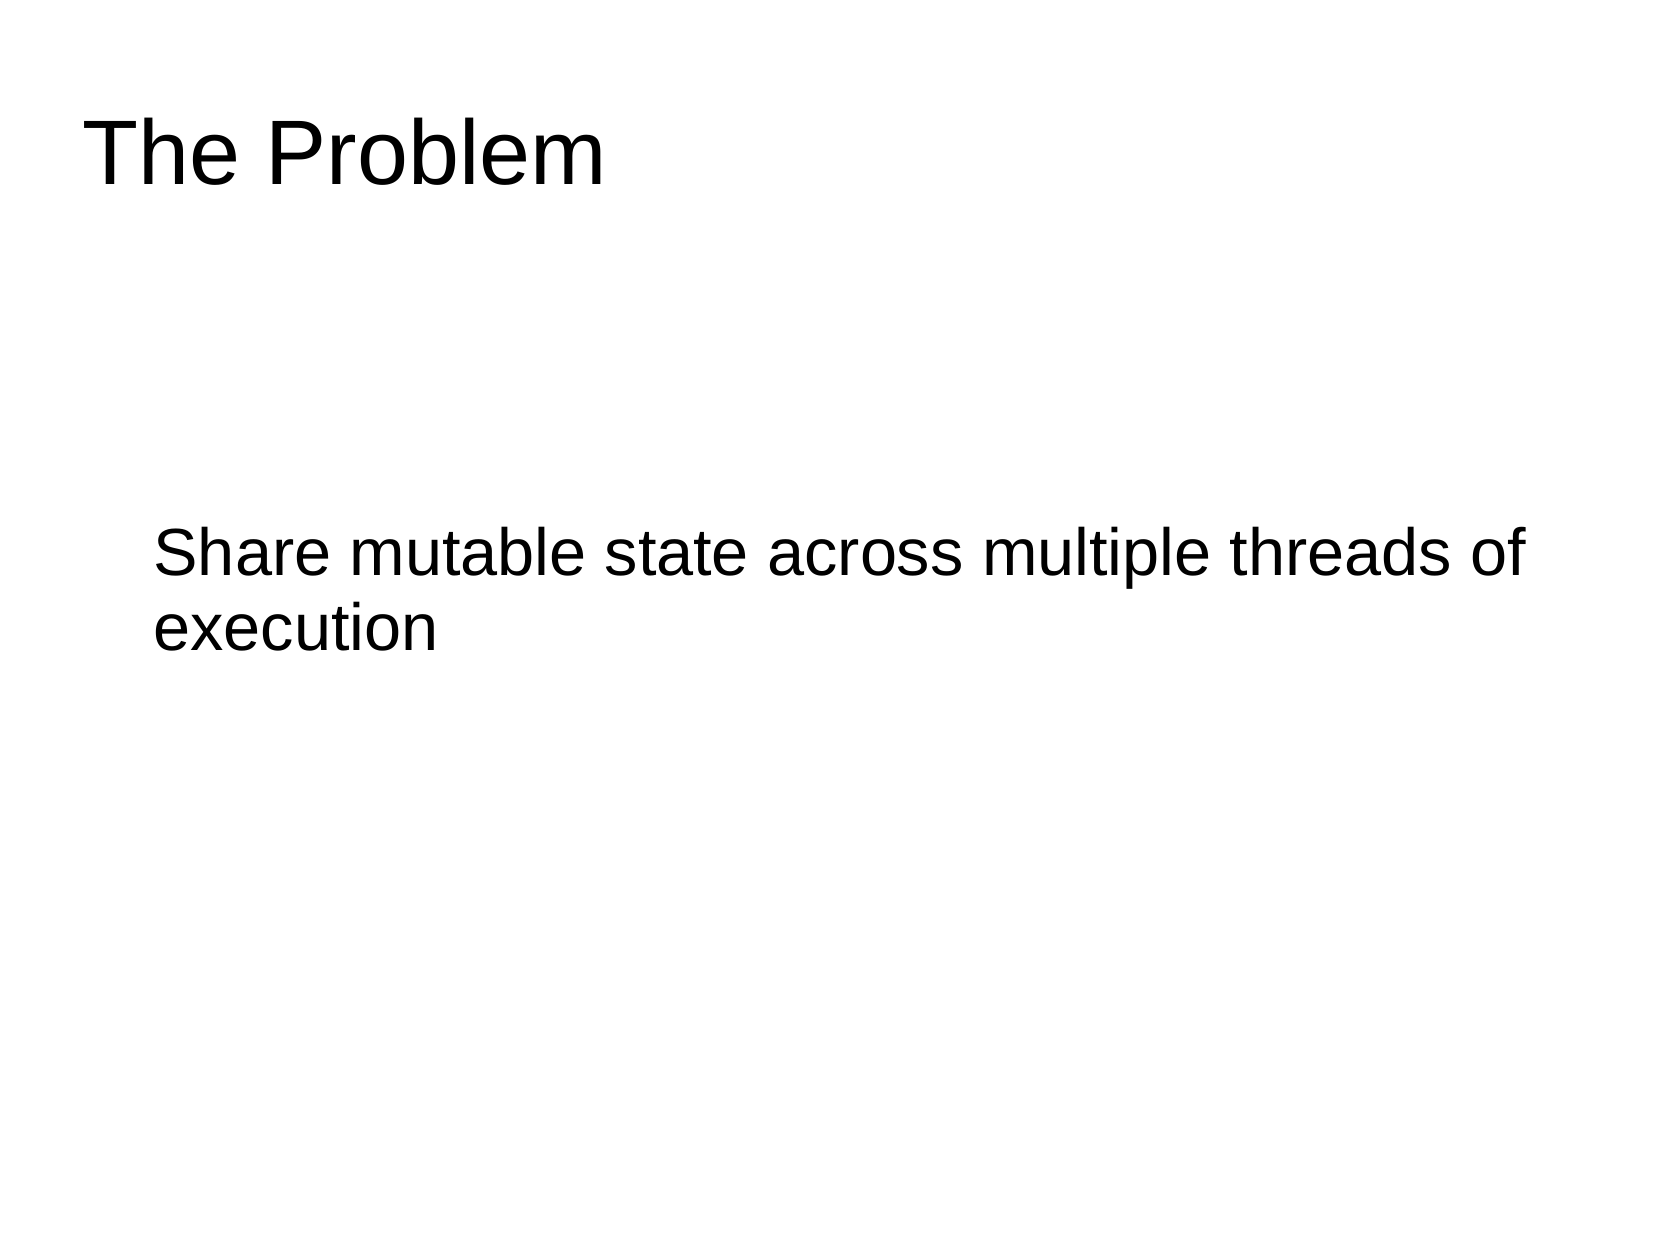

# The Problem
Share mutable state across multiple threads of execution